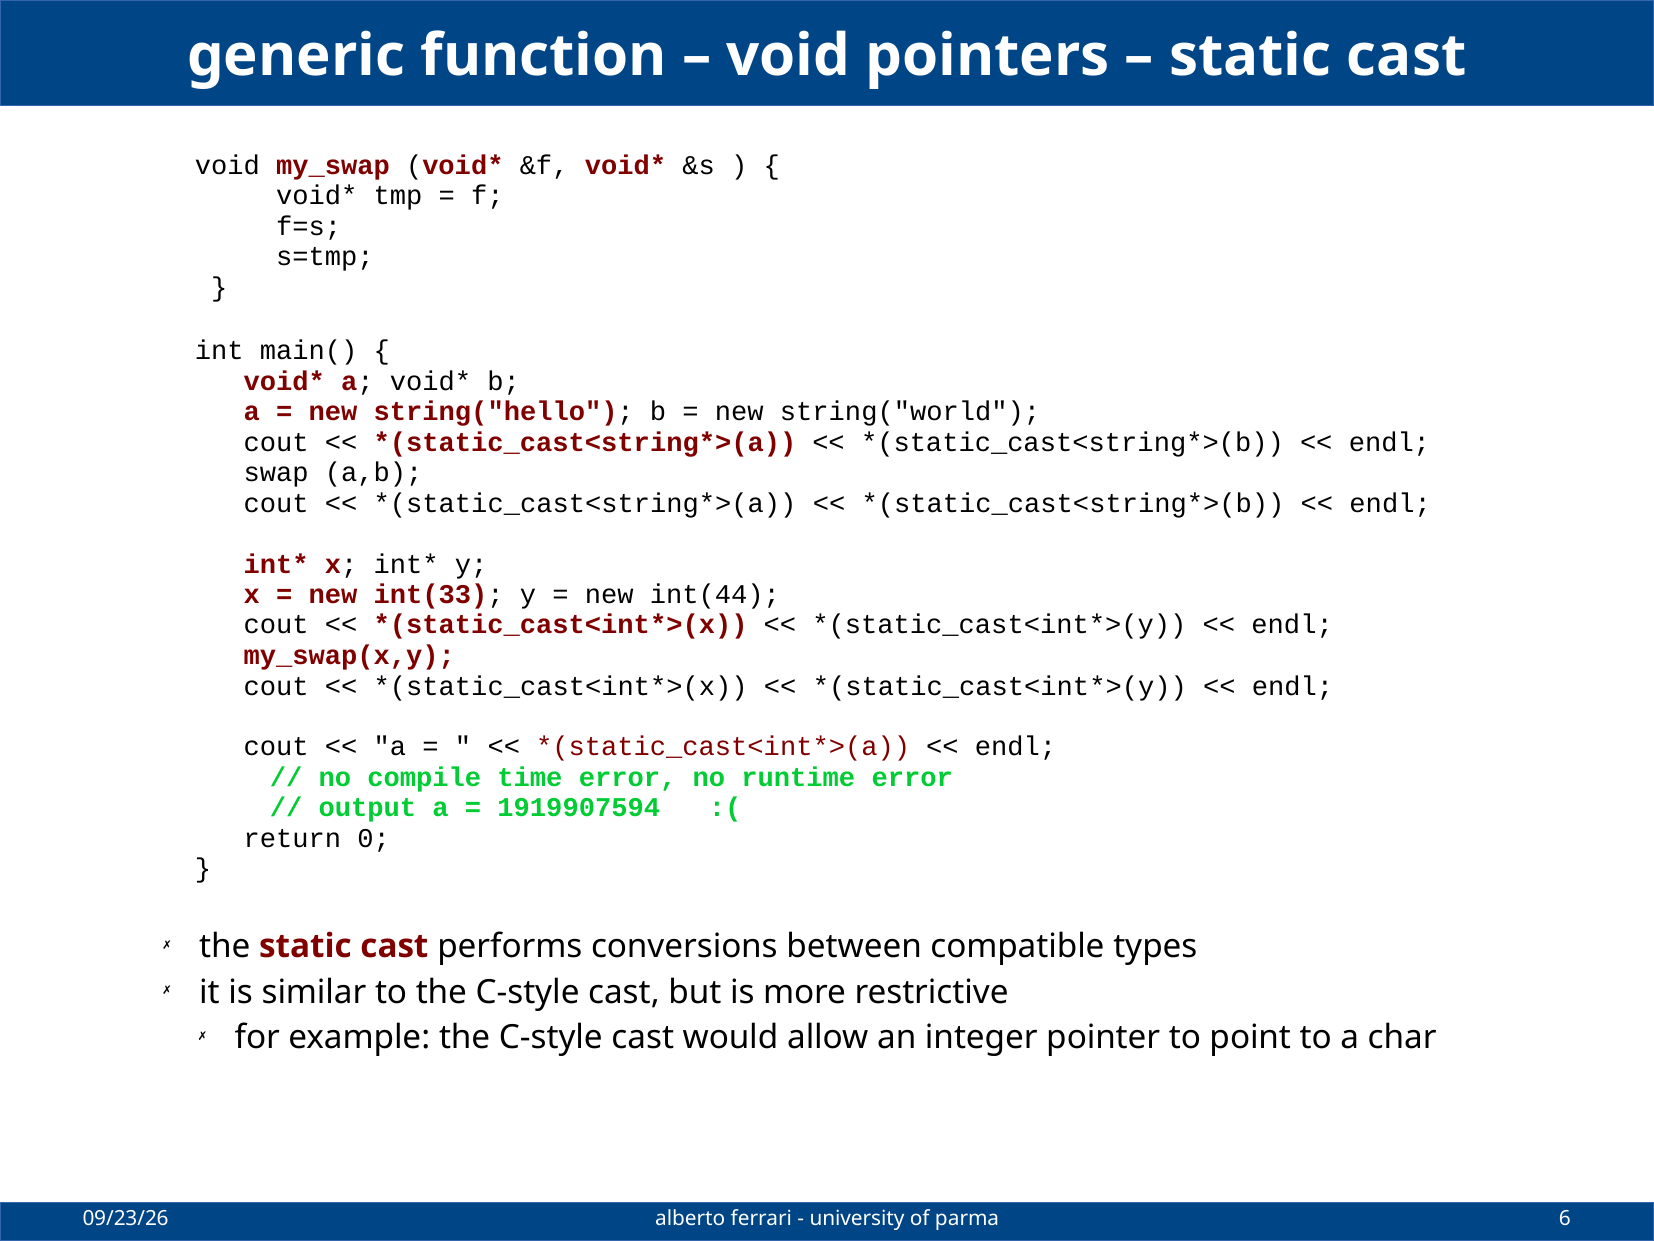

# generic function – void pointers – static cast
void my_swap (void* &f, void* &s ) {
 void* tmp = f;
 f=s;
 s=tmp;
 }
int main() {
 void* a; void* b;
 a = new string("hello"); b = new string("world");
 cout << *(static_cast<string*>(a)) << *(static_cast<string*>(b)) << endl;
 swap (a,b);
 cout << *(static_cast<string*>(a)) << *(static_cast<string*>(b)) << endl;
 int* x; int* y;
 x = new int(33); y = new int(44);
 cout << *(static_cast<int*>(x)) << *(static_cast<int*>(y)) << endl;
 my_swap(x,y);
 cout << *(static_cast<int*>(x)) << *(static_cast<int*>(y)) << endl;
 cout << "a = " << *(static_cast<int*>(a)) << endl;
	// no compile time error, no runtime error
	// output a = 1919907594 :(
 return 0;
}
the static cast performs conversions between compatible types
it is similar to the C-style cast, but is more restrictive
for example: the C-style cast would allow an integer pointer to point to a char
alberto ferrari - university of parma
6